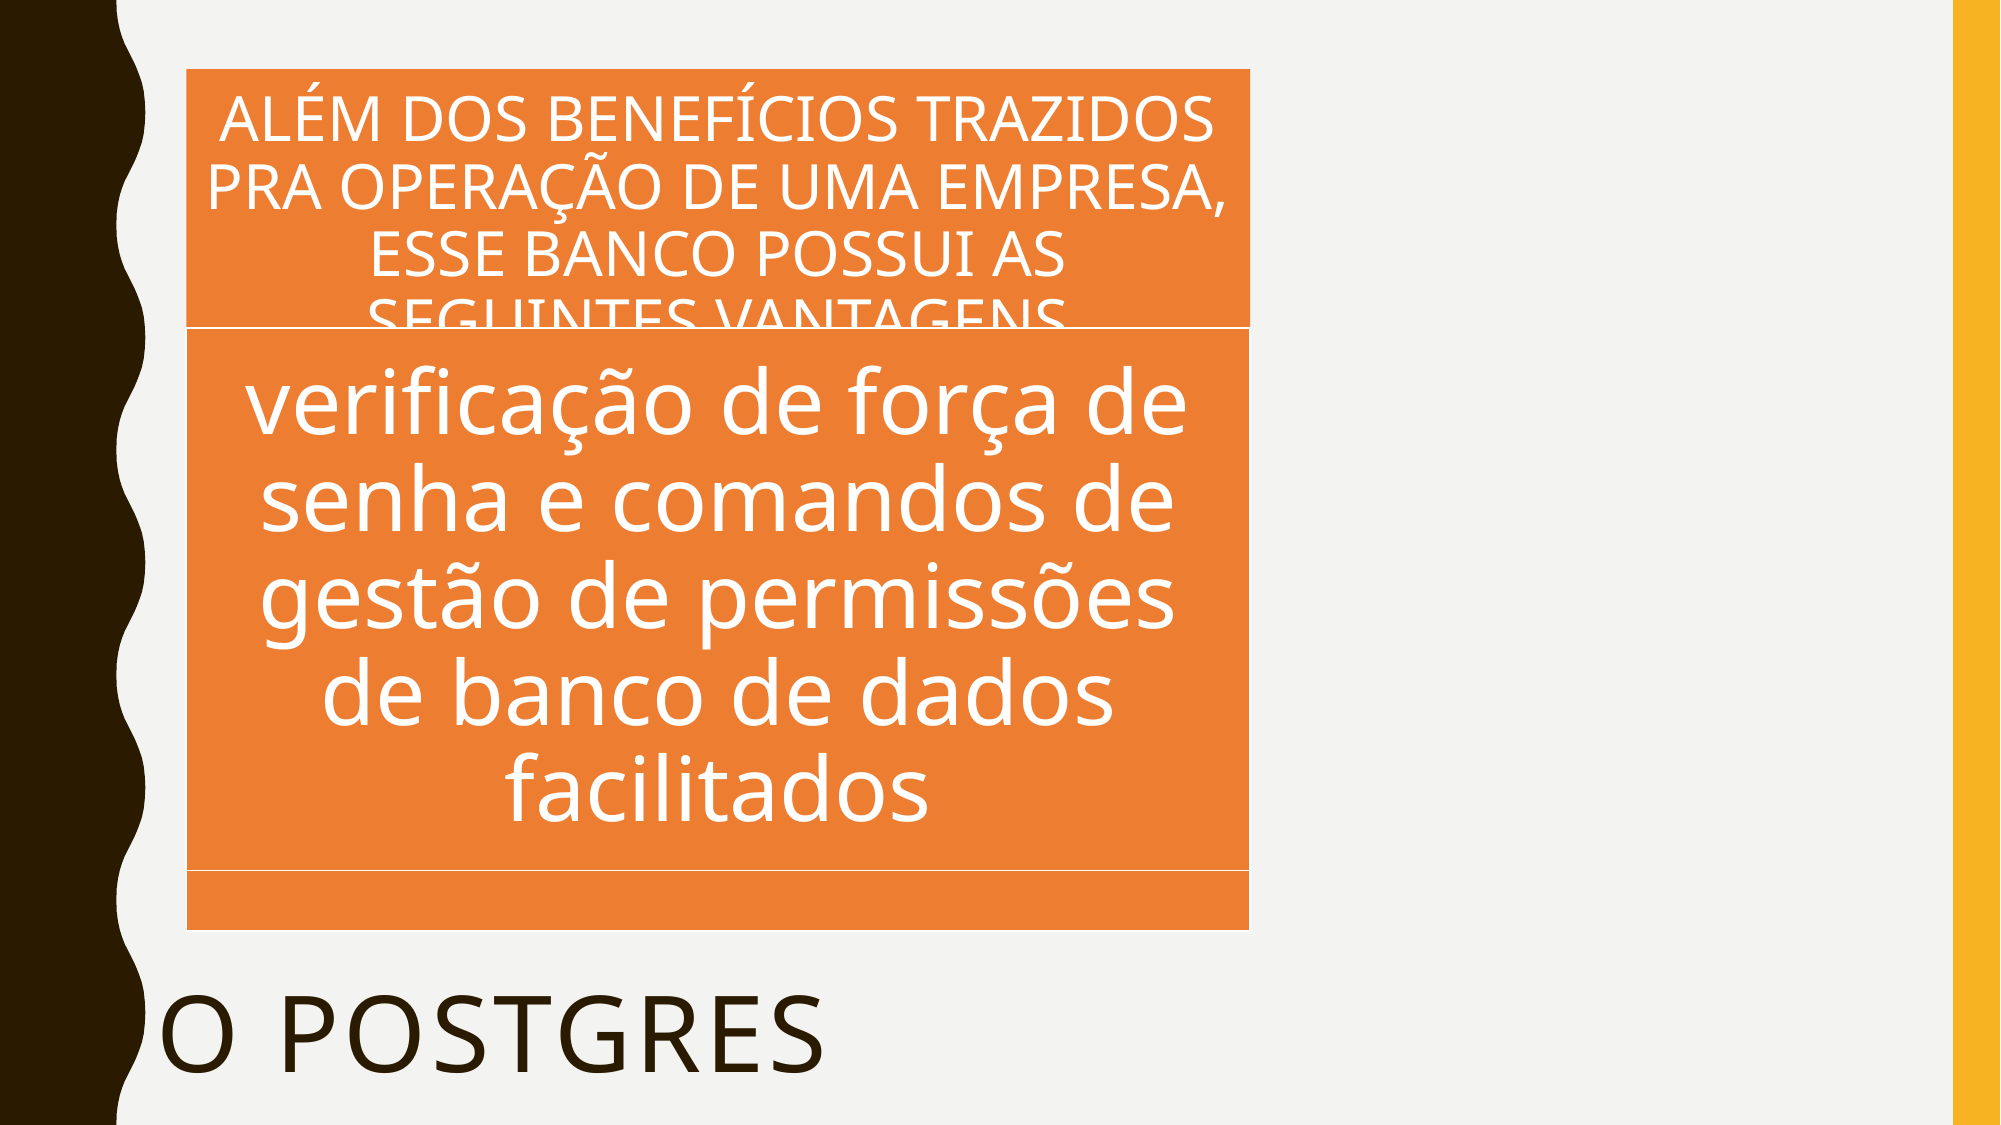

Tamanho máximo de dados
Ilimitado
Tamanho máximo de uma tabela
32TB
Tamanho máximo de uma linha
1.6TB
Tamanho máximo de um campo
1GB
Máximo de linhas por tabela
Ilimitado
Máximo de colunas por tabela
250-1600 (Depende do tipo de coluna)
Máximo de índices por tabela
Ilimitado
LIMITES DO POSTGRES
a principal linguagem de programação utilizada no desenvolvimento do postgresql 8.3.0 é o ansi c, mas tbm são usadas outras em menor escala
ALÉM DOS BENEFÍCIOS TRAZIDOS PRA OPERAÇÃO DE UMA EMPRESA, ESSE BANCO POSSUI AS SEGUINTES VANTAGE
Commit/ Rollback/ Checkpoints
Triggers/ Stored procedures
Constraints/ Foreign Keys
ALÉM DOS BENEFÍCIOS TRAZIDOS PRA OPERAÇÃO DE UMA EMPRESA, ESSE BANCO POSSUI AS SEGUINTES VANTAGE
recuperação automática após crash de sistema
MVCC (controle de concorrência de multiversão)
Logging de transações
REDUÇÃO DE CUSTO
ALTA CUSTOMIZAÇÃO
AUMENTO DA RECEITA POTENCIAL
ALÉM DOS BENEFÍCIOS TRAZIDOS PRA OPERAÇÃO DE UMA EMPRESA, ESSE BANCO POSSUI AS SEGUINTES VANTAGENS
verificação de força de senha e comandos de gestão de permissões de banco de dados facilitados
Esse banco de dados é derivado do pacote POSTGRES
BENEFÍCIOS DO USO DO POSTGRES
o postgres
ALÉM DOS BENEFÍCIOS TRAZIDOS PRA OPERAÇÃO DE UMA EMPRESA, ESSE BANCO POSSUI AS SEGUINTES VANTAGE
Restrições de unidades postergáveis, gatilhos condicionais, gatilhos por colunas, ordenamento de agregações
Blocos de código de procedimento anônimos
esse banco de dados tbm tem inumeras interfaces nativas, podendo ser acessado por: odbc, jdbc, c, c++, php, perl, tcl, ecpg, python e ruby.